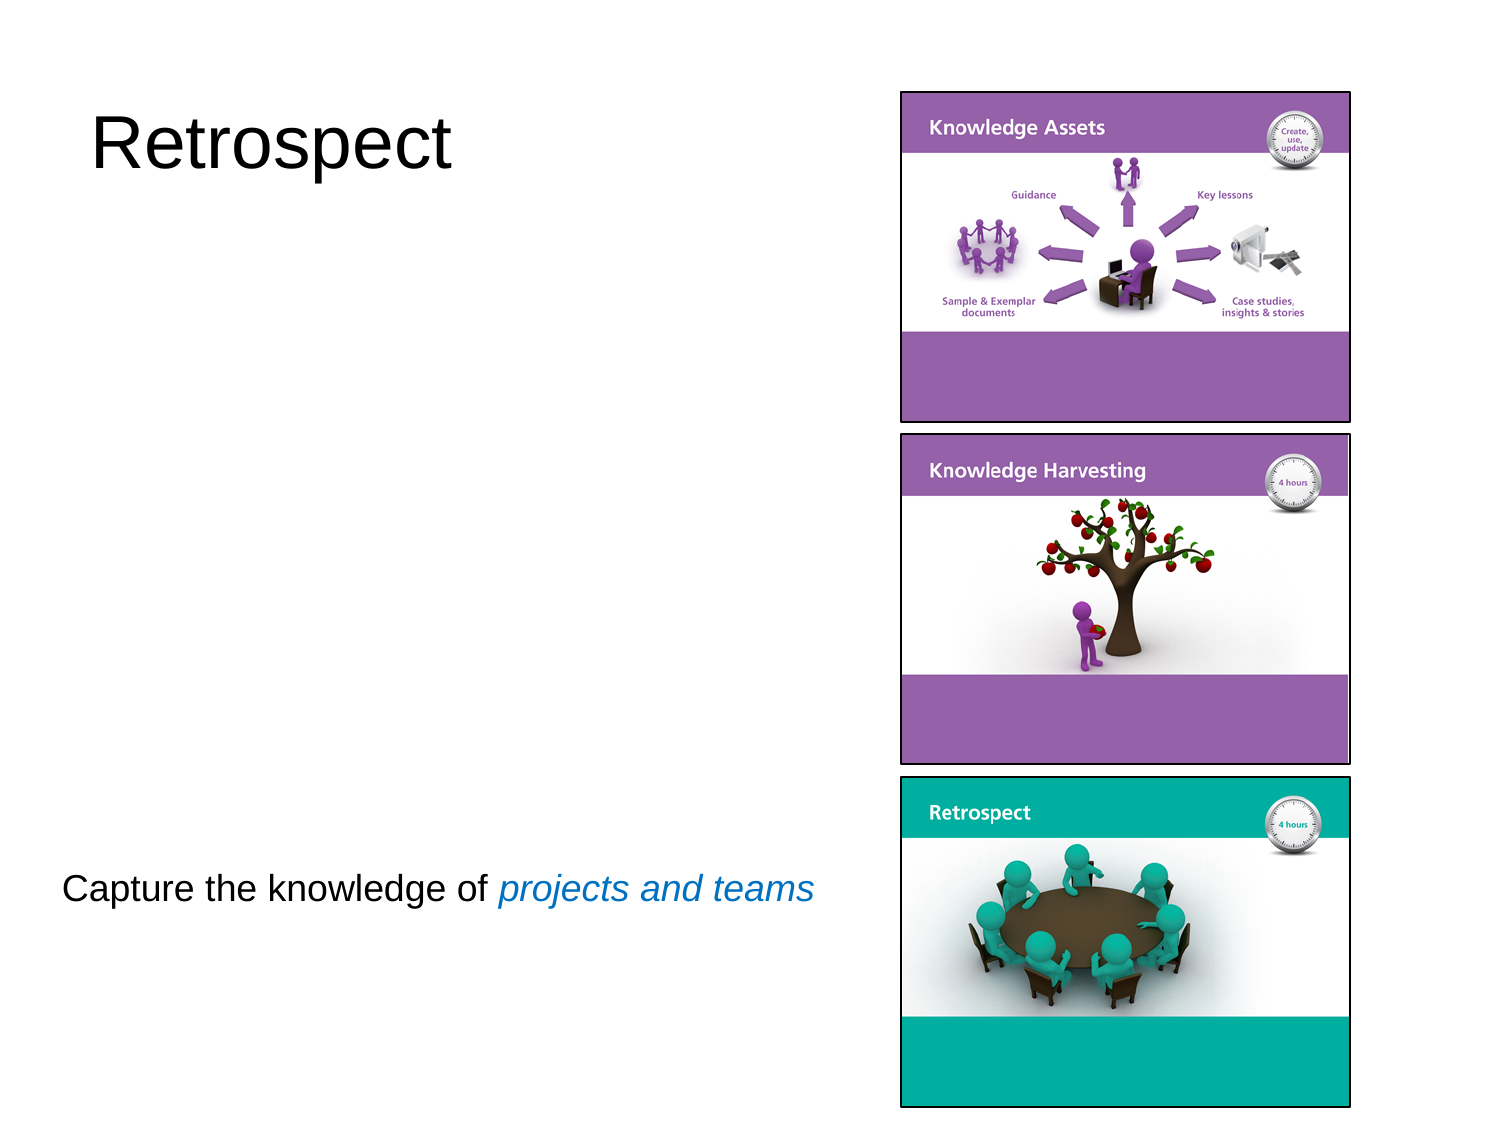

# Retrospect
Capture the knowledge of projects and teams